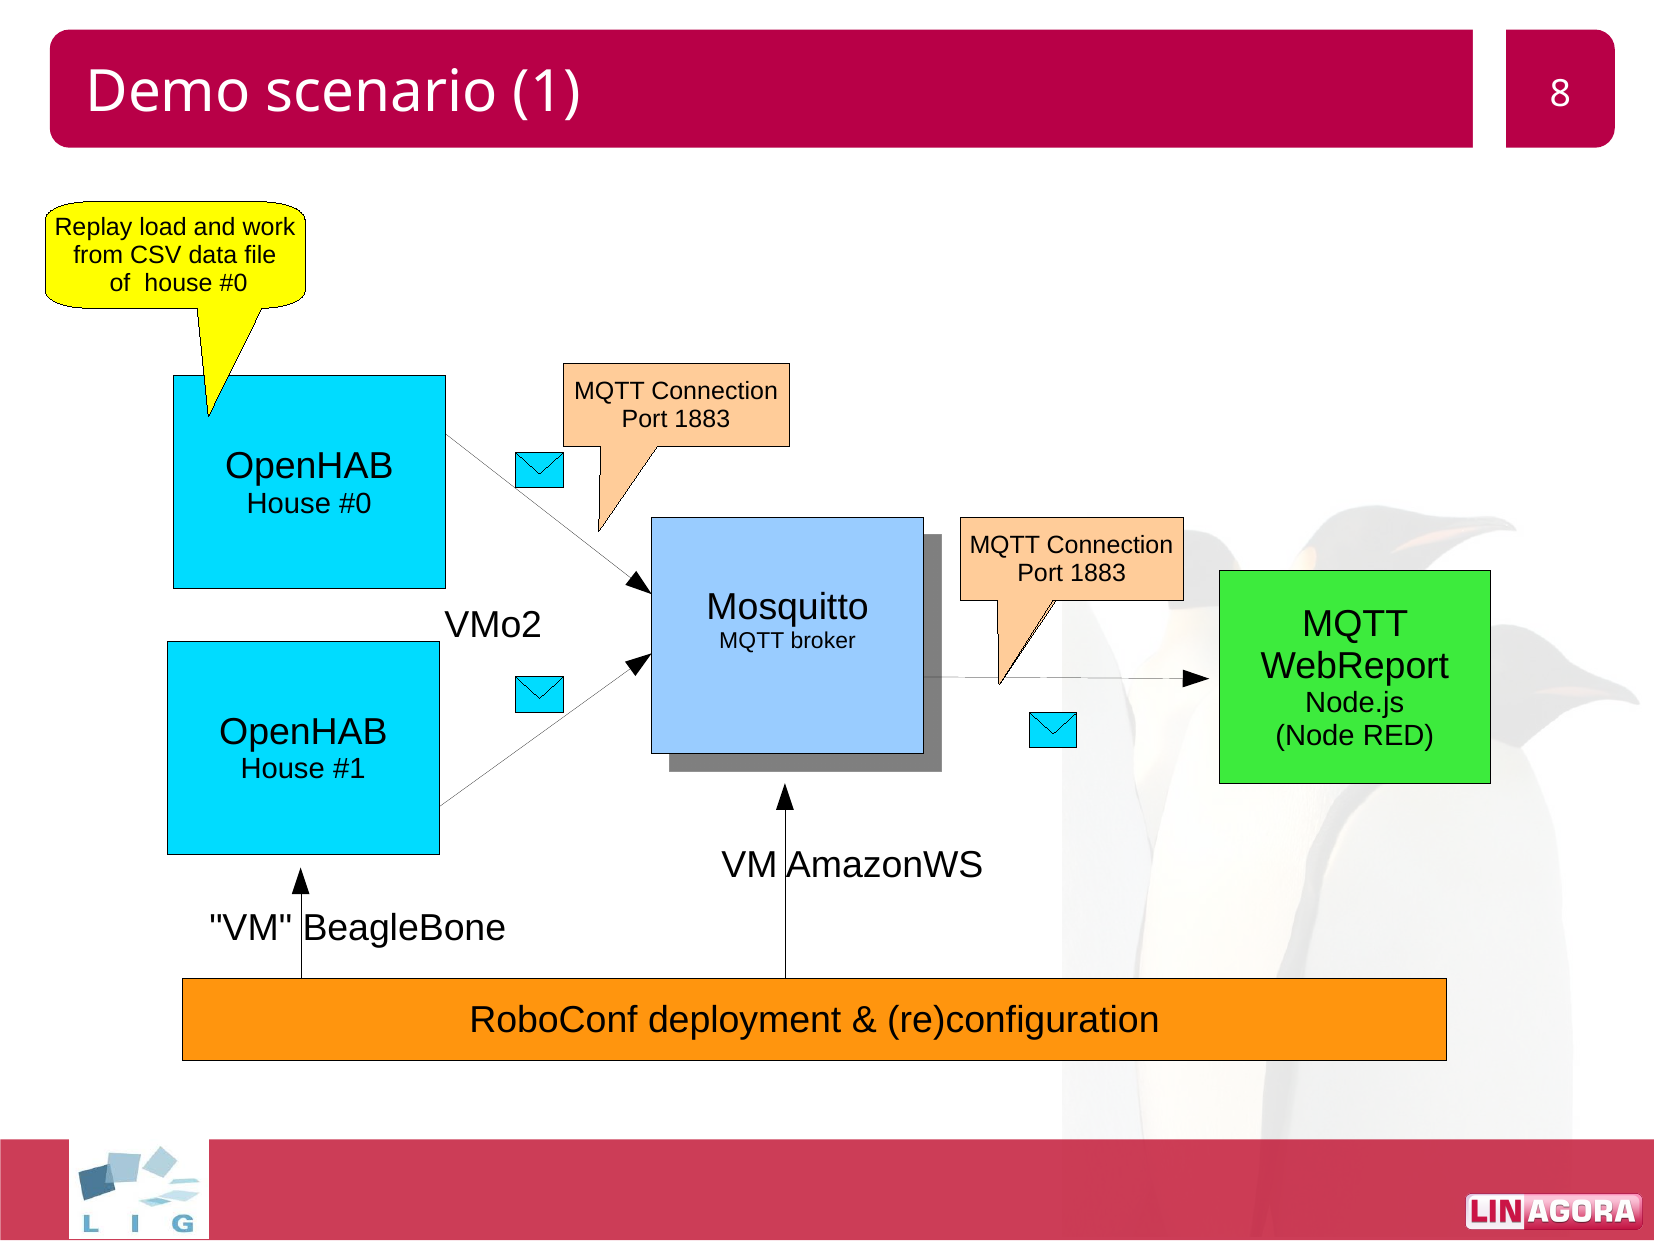

# Demo scenario (1)
Replay load and work
from CSV data file
 of house #0
MQTT Connection
Port 1883
OpenHAB
House #0
Mosquitto
MQTT broker
MQTT Connection
Port 1883
MQTT Connection
Port 1883
MQTT WebReport
Node.js
(Node RED)
VMo2
OpenHAB
House #1
VM AmazonWS
"VM" BeagleBone
RoboConf deployment & (re)configuration